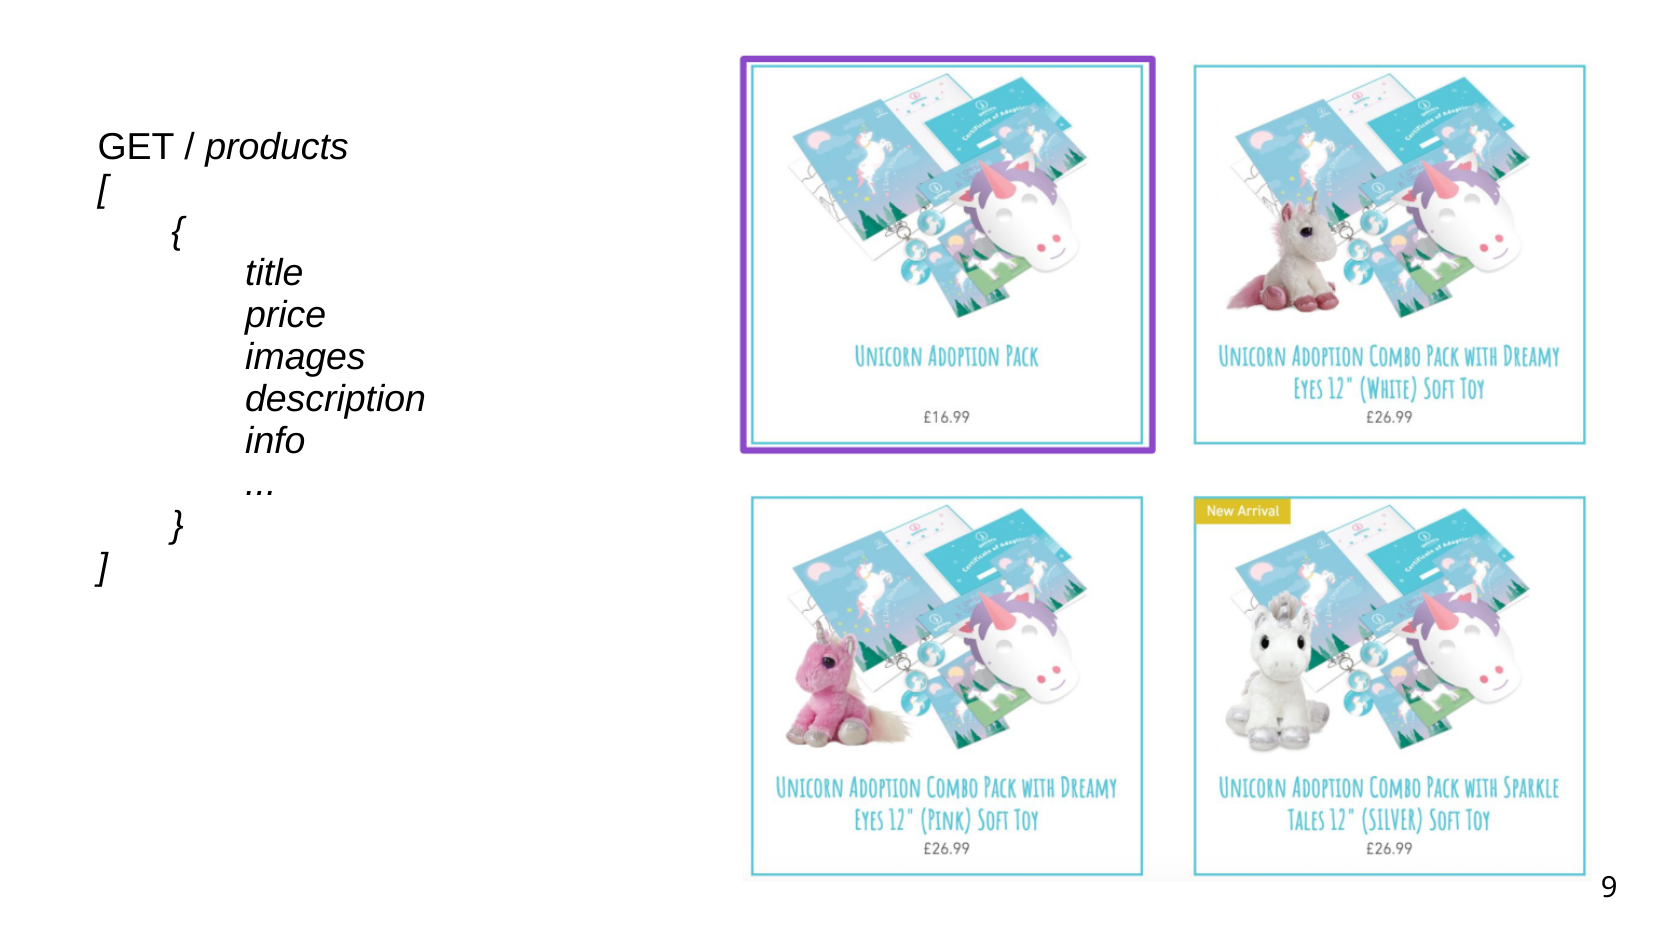

#
GET / products
[
	{
		title
		price
		images
		description
		info
		...
	}
]